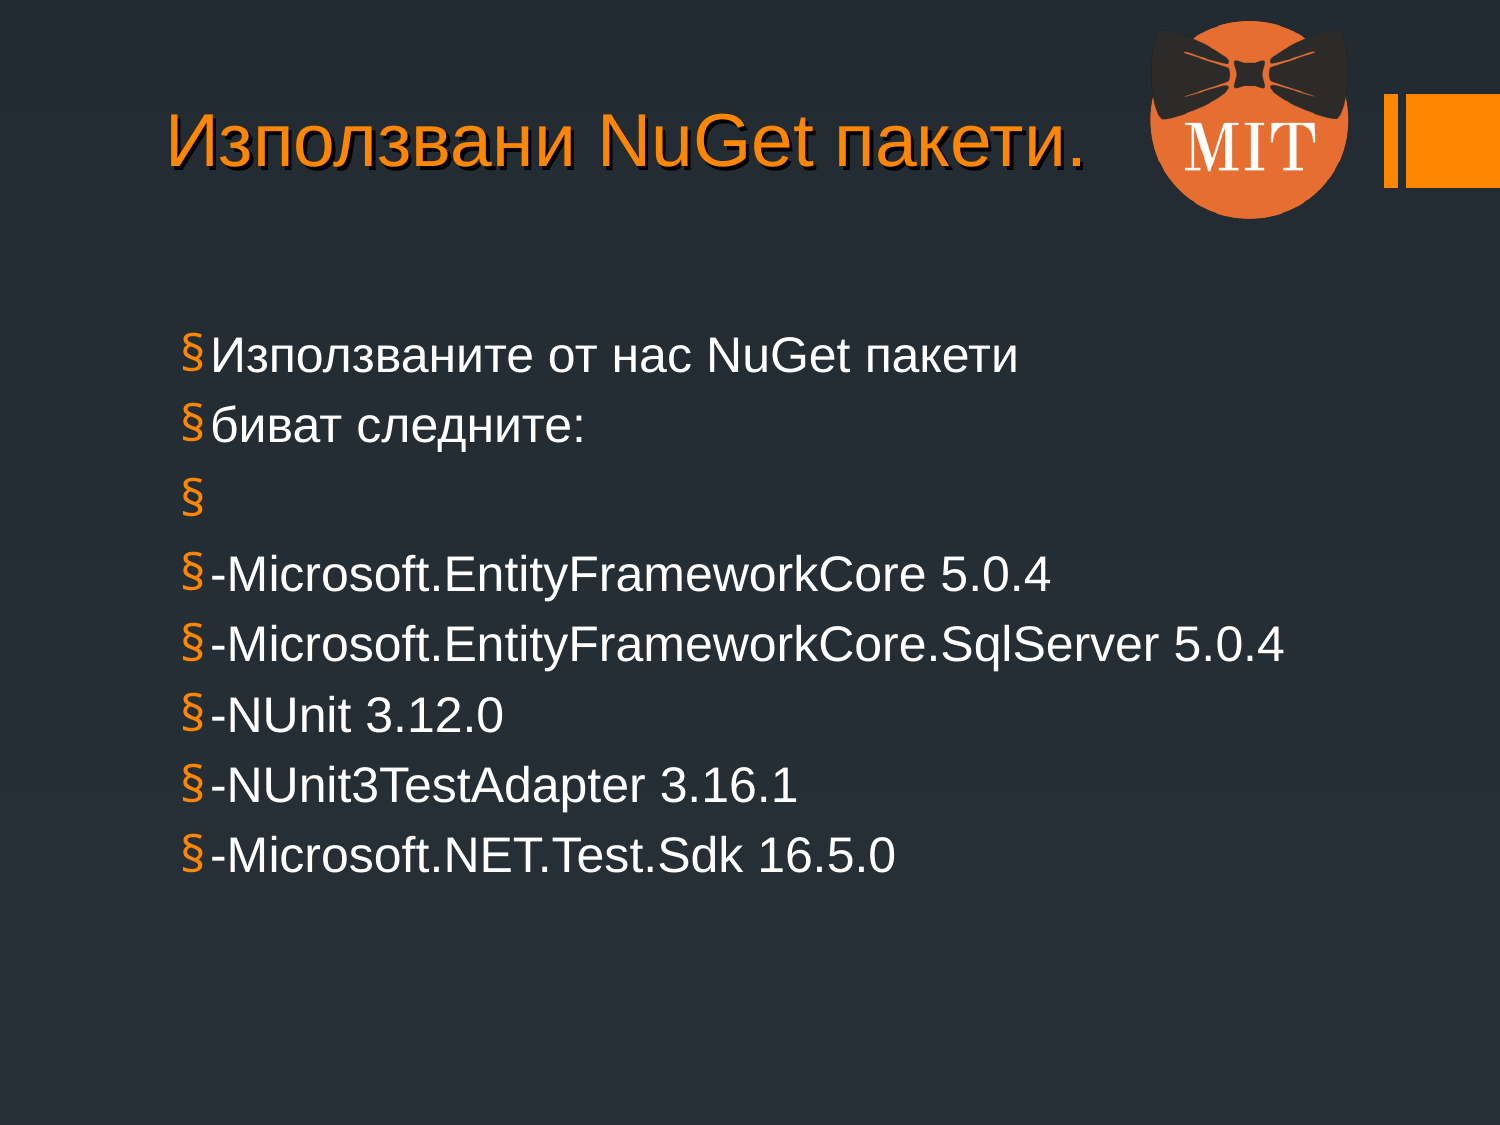

# Използвани NuGet пакети.
Използваните от нас NuGet пакети
биват следните:
-Microsoft.EntityFrameworkCore 5.0.4
-Microsoft.EntityFrameworkCore.SqlServer 5.0.4
-NUnit 3.12.0
-NUnit3TestAdapter 3.16.1
-Microsoft.NET.Test.Sdk 16.5.0